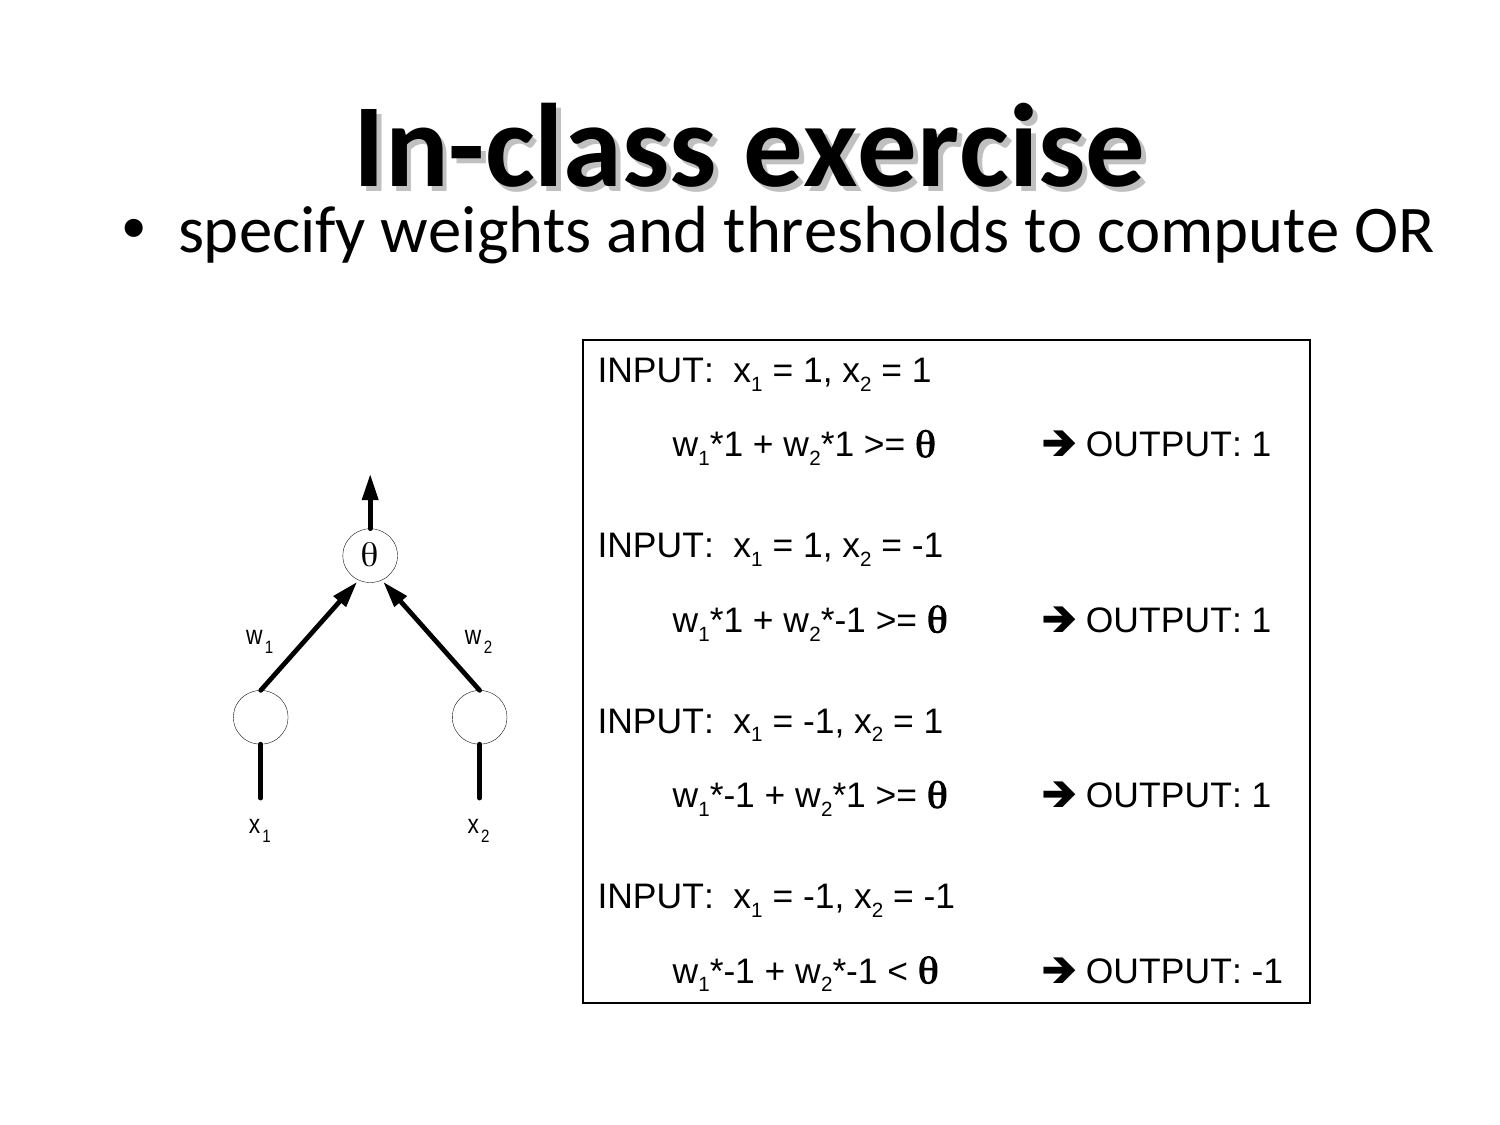

# In-class exercise
specify weights and thresholds to compute OR
INPUT: x1 = 1, x2 = 1
w1*1 + w2*1 >=  	 OUTPUT: 1
INPUT: x1 = 1, x2 = -1
w1*1 + w2*-1 >=  	 OUTPUT: 1
INPUT: x1 = -1, x2 = 1
w1*-1 + w2*1 >=  	 OUTPUT: 1
INPUT: x1 = -1, x2 = -1
w1*-1 + w2*-1 <  	 OUTPUT: -1